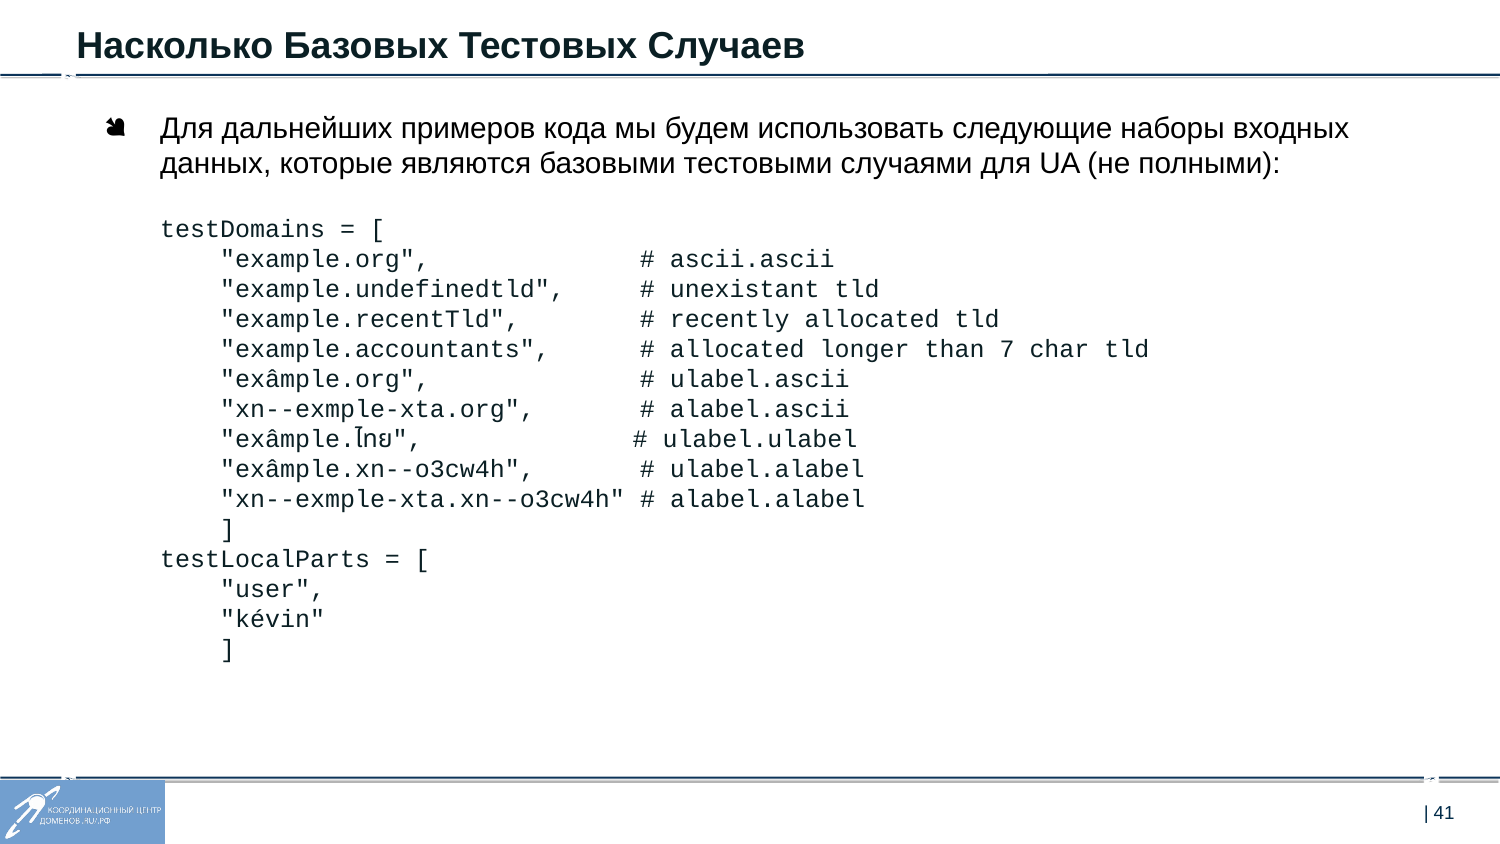

# Насколько Базовых Тестовых Случаев
Для дальнейших примеров кода мы будем использовать следующие наборы входных данных, которые являются базовыми тестовыми случаями для UA (не полными):
testDomains = [
 "example.org", # ascii.ascii
 "example.undefinedtld", # unexistant tld
 "example.recentTld", # recently allocated tld
 "example.accountants", # allocated longer than 7 char tld
 "exâmple.org", # ulabel.ascii
 "xn--exmple-xta.org", # alabel.ascii
 "exâmple.ไทย", # ulabel.ulabel
 "exâmple.xn--o3cw4h", # ulabel.alabel
 "xn--exmple-xta.xn--o3cw4h" # alabel.alabel
 ]
 testLocalParts = [
 "user",
 "kévin"
 ]